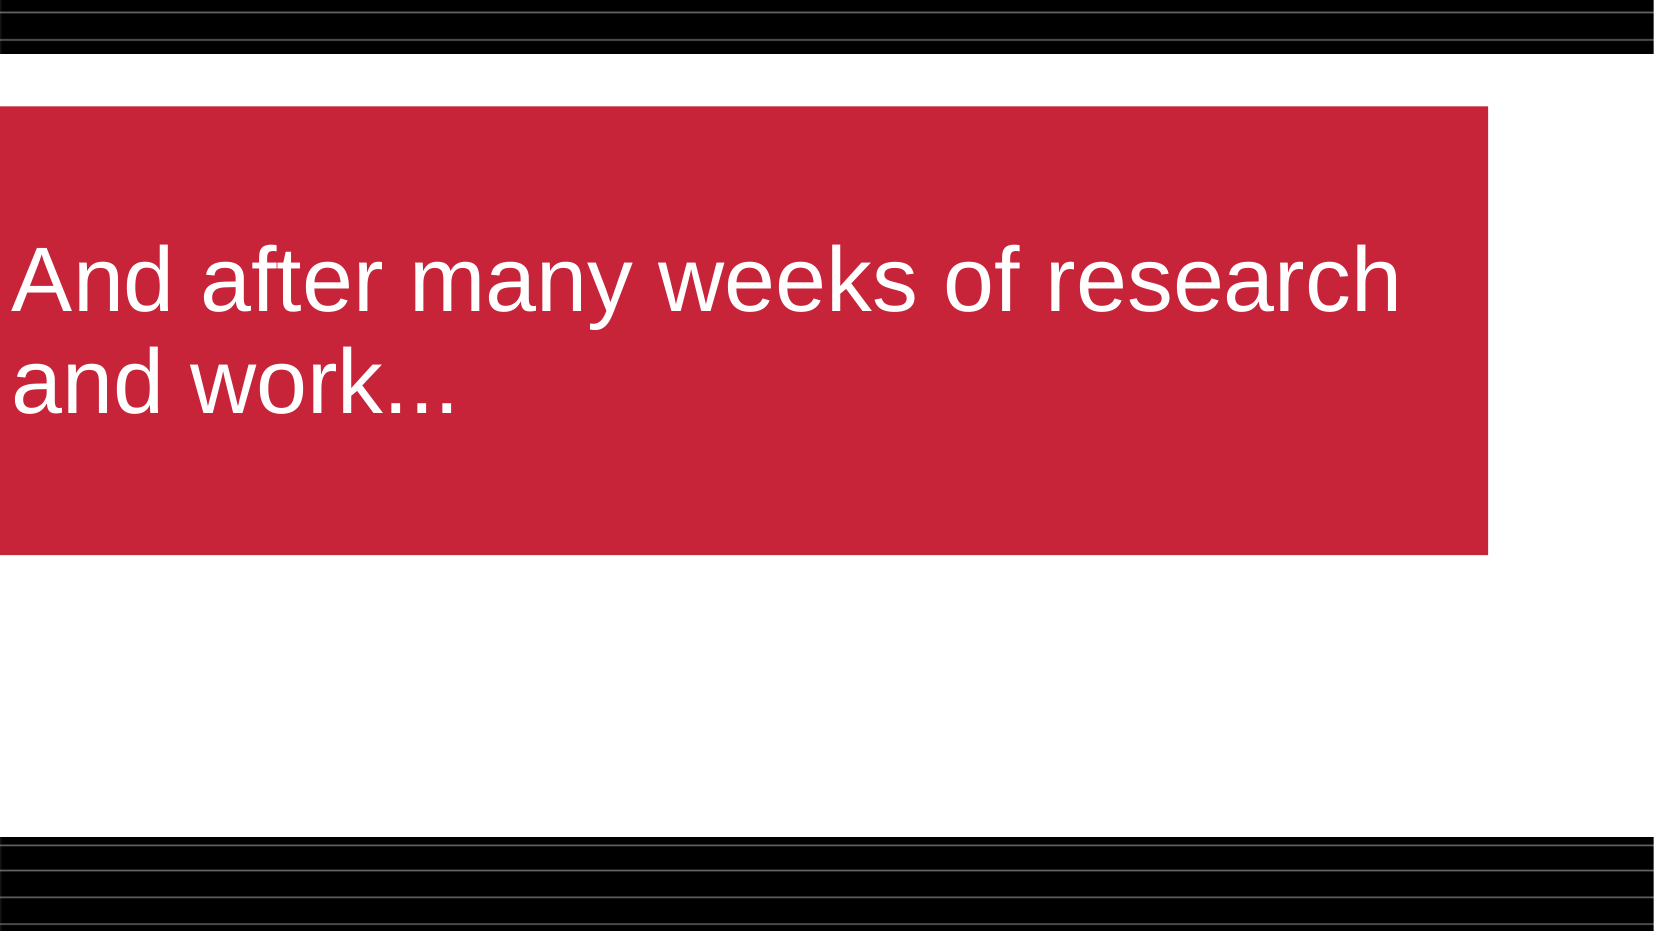

# And after many weeks of research and work...